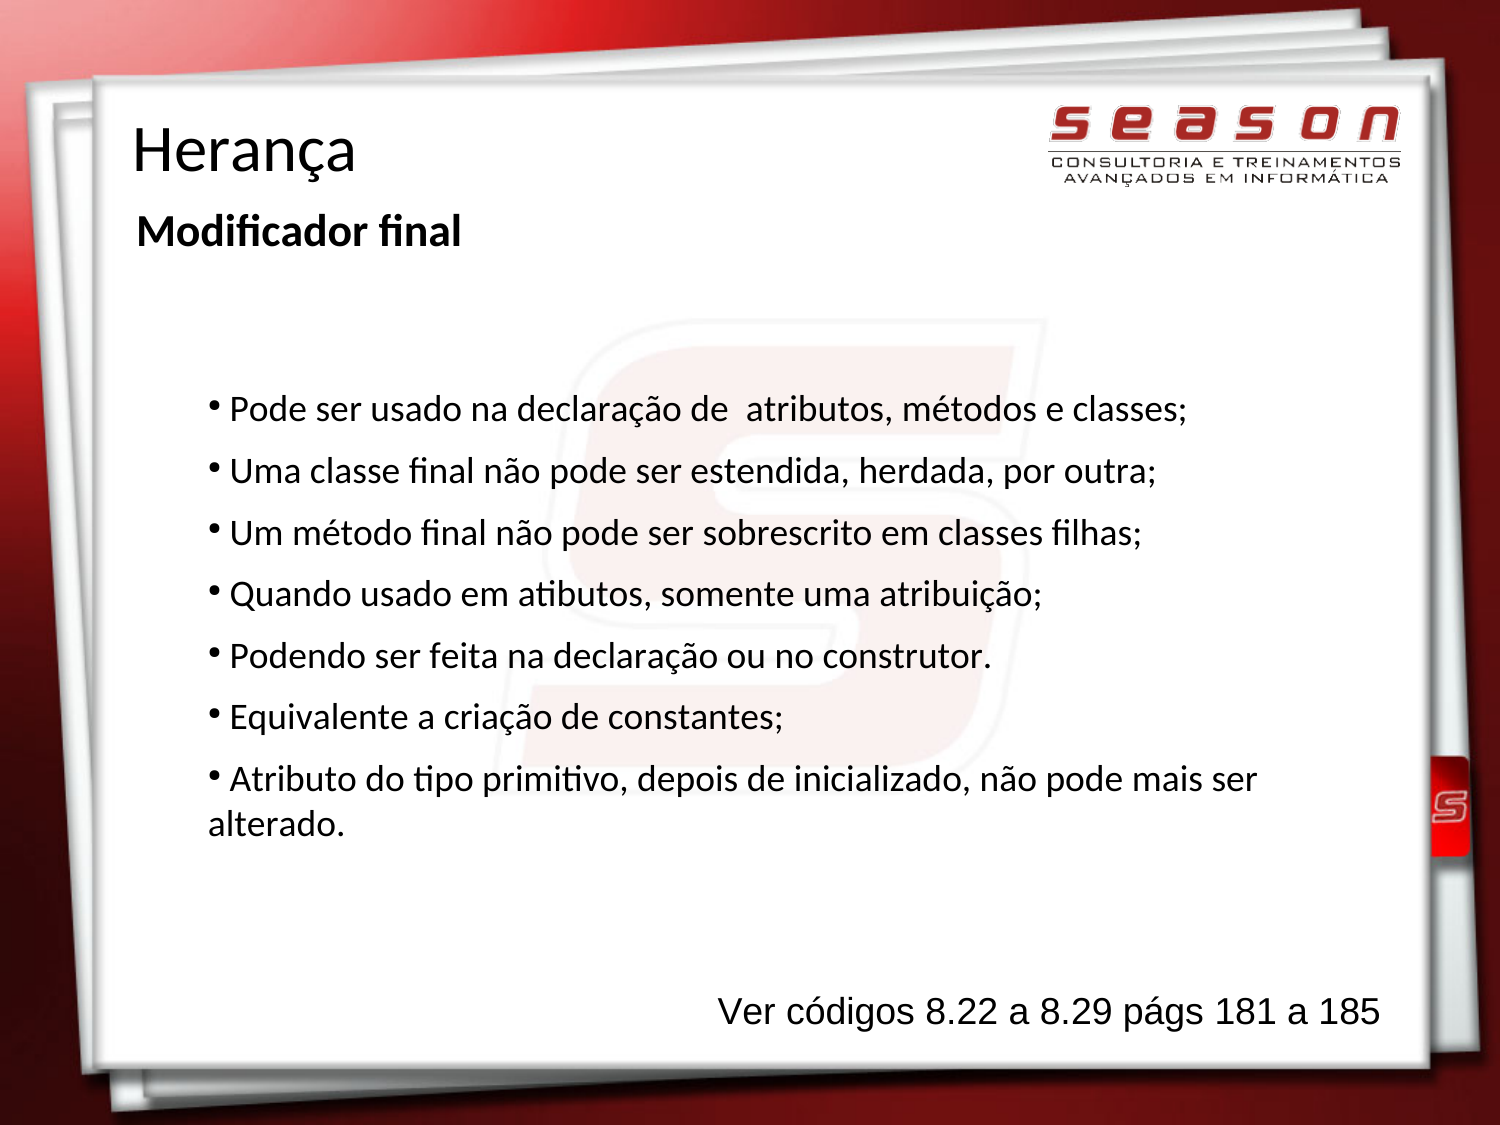

# Herança
Modificador final
 Pode ser usado na declaração de atributos, métodos e classes;
 Uma classe final não pode ser estendida, herdada, por outra;
 Um método final não pode ser sobrescrito em classes filhas;
 Quando usado em atibutos, somente uma atribuição;
 Podendo ser feita na declaração ou no construtor.
 Equivalente a criação de constantes;
 Atributo do tipo primitivo, depois de inicializado, não pode mais ser alterado.
Ver códigos 8.22 a 8.29 págs 181 a 185